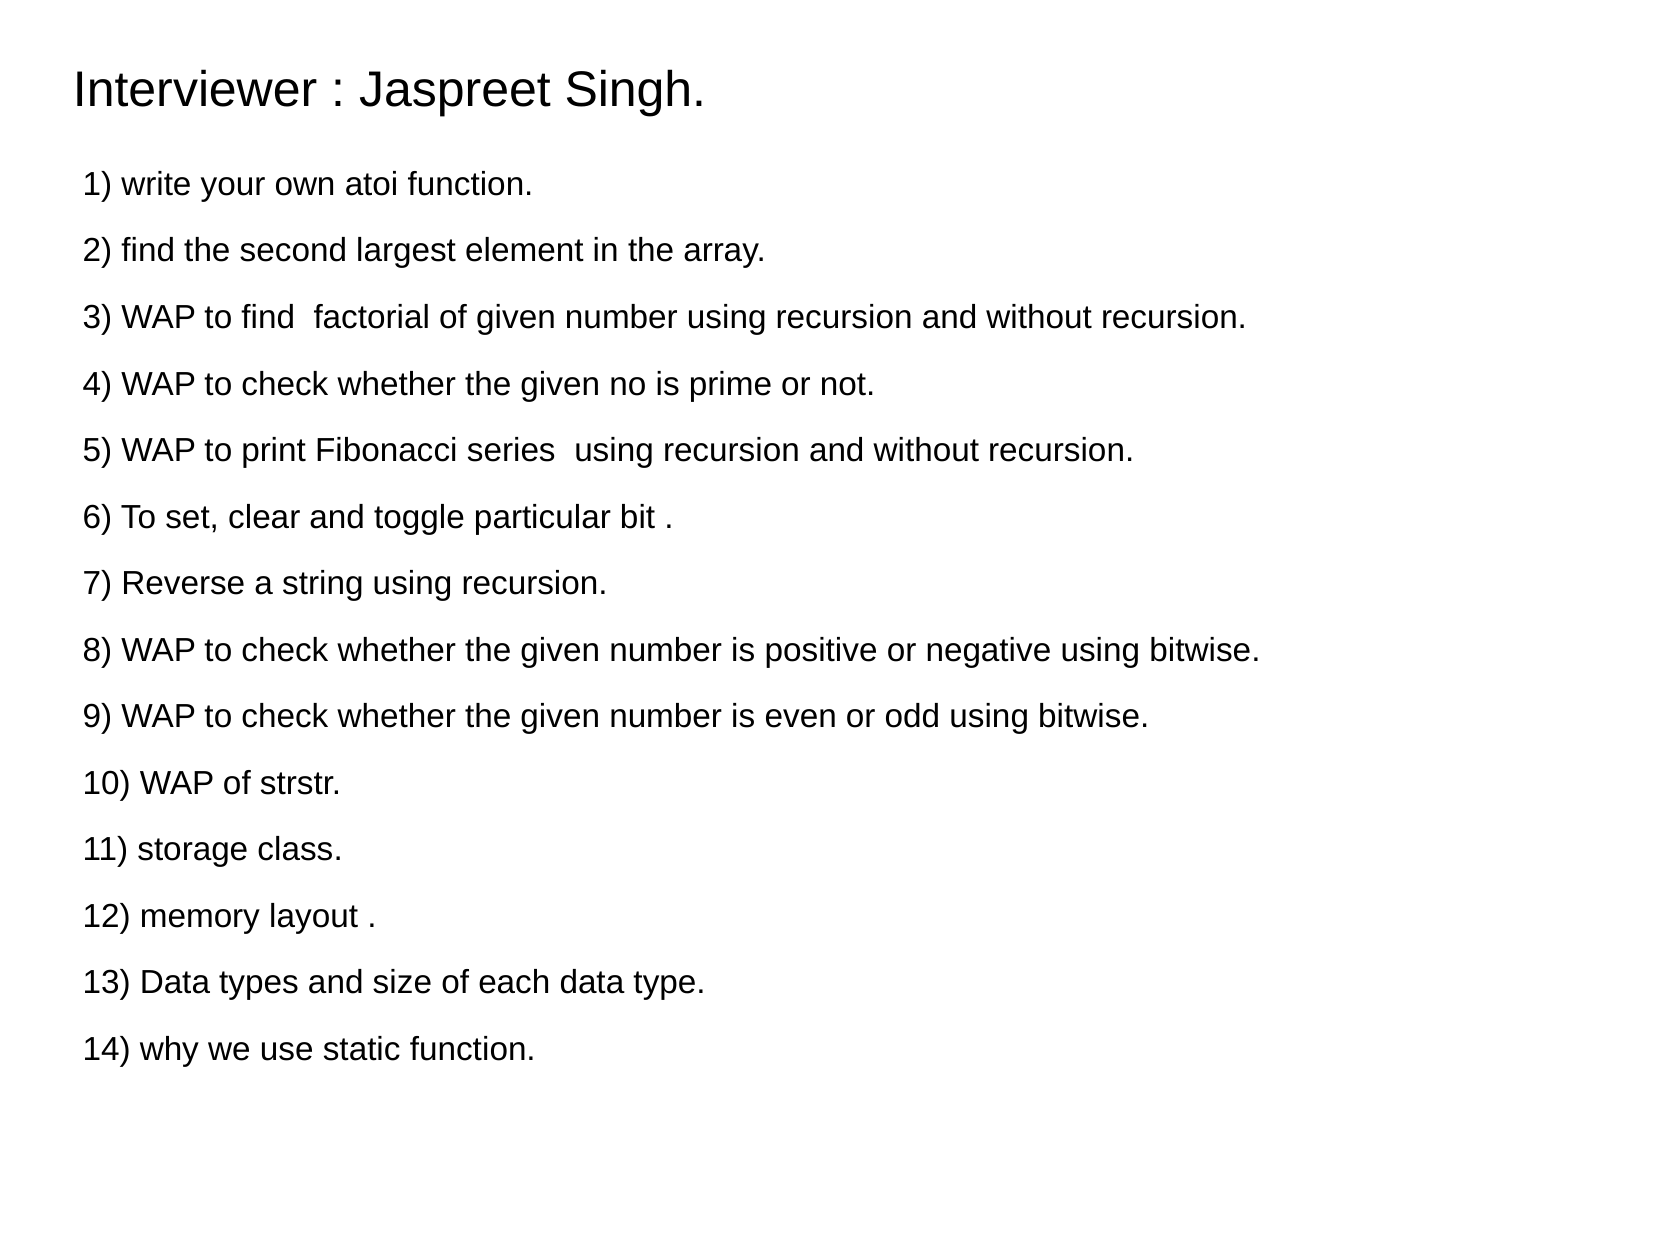

# Interviewer : Jaspreet Singh.
1) write your own atoi function.
2) find the second largest element in the array.
3) WAP to find factorial of given number using recursion and without recursion.
4) WAP to check whether the given no is prime or not.
5) WAP to print Fibonacci series using recursion and without recursion.
6) To set, clear and toggle particular bit .
7) Reverse a string using recursion.
8) WAP to check whether the given number is positive or negative using bitwise.
9) WAP to check whether the given number is even or odd using bitwise.
10) WAP of strstr.
11) storage class.
12) memory layout .
13) Data types and size of each data type.
14) why we use static function.